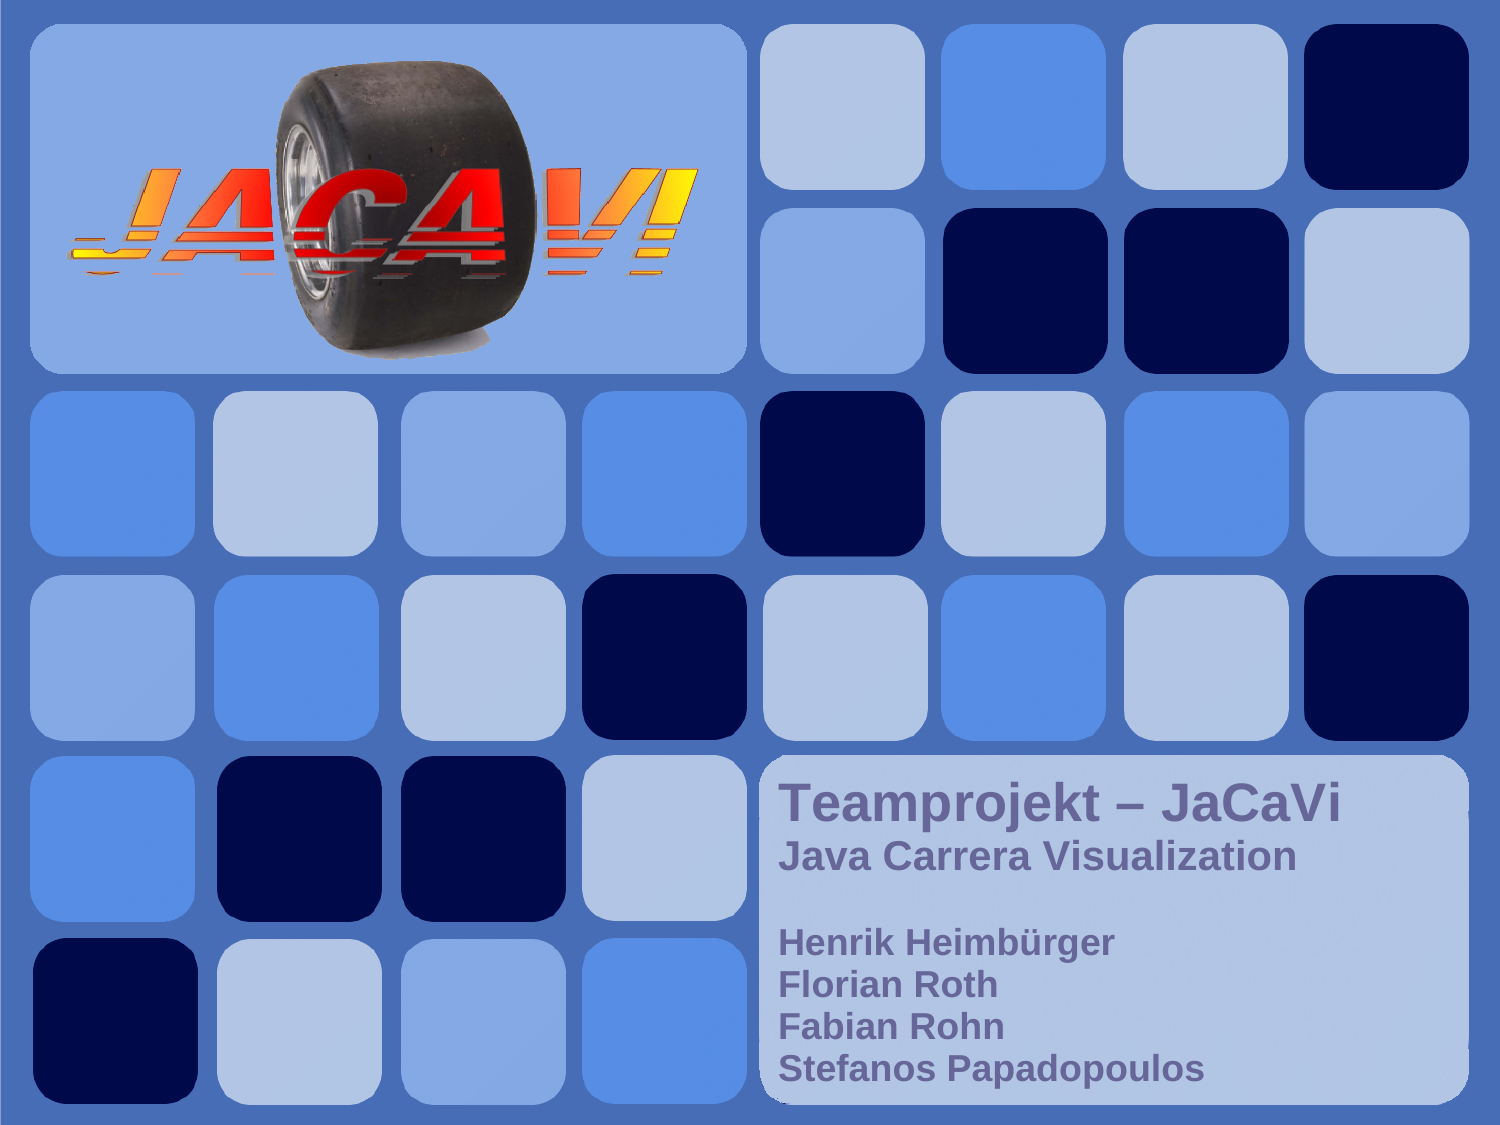

# Teamprojekt – JaCaVi Java Carrera Visualization Henrik Heimbürger Florian Roth Fabian Rohn Stefanos Papadopoulos